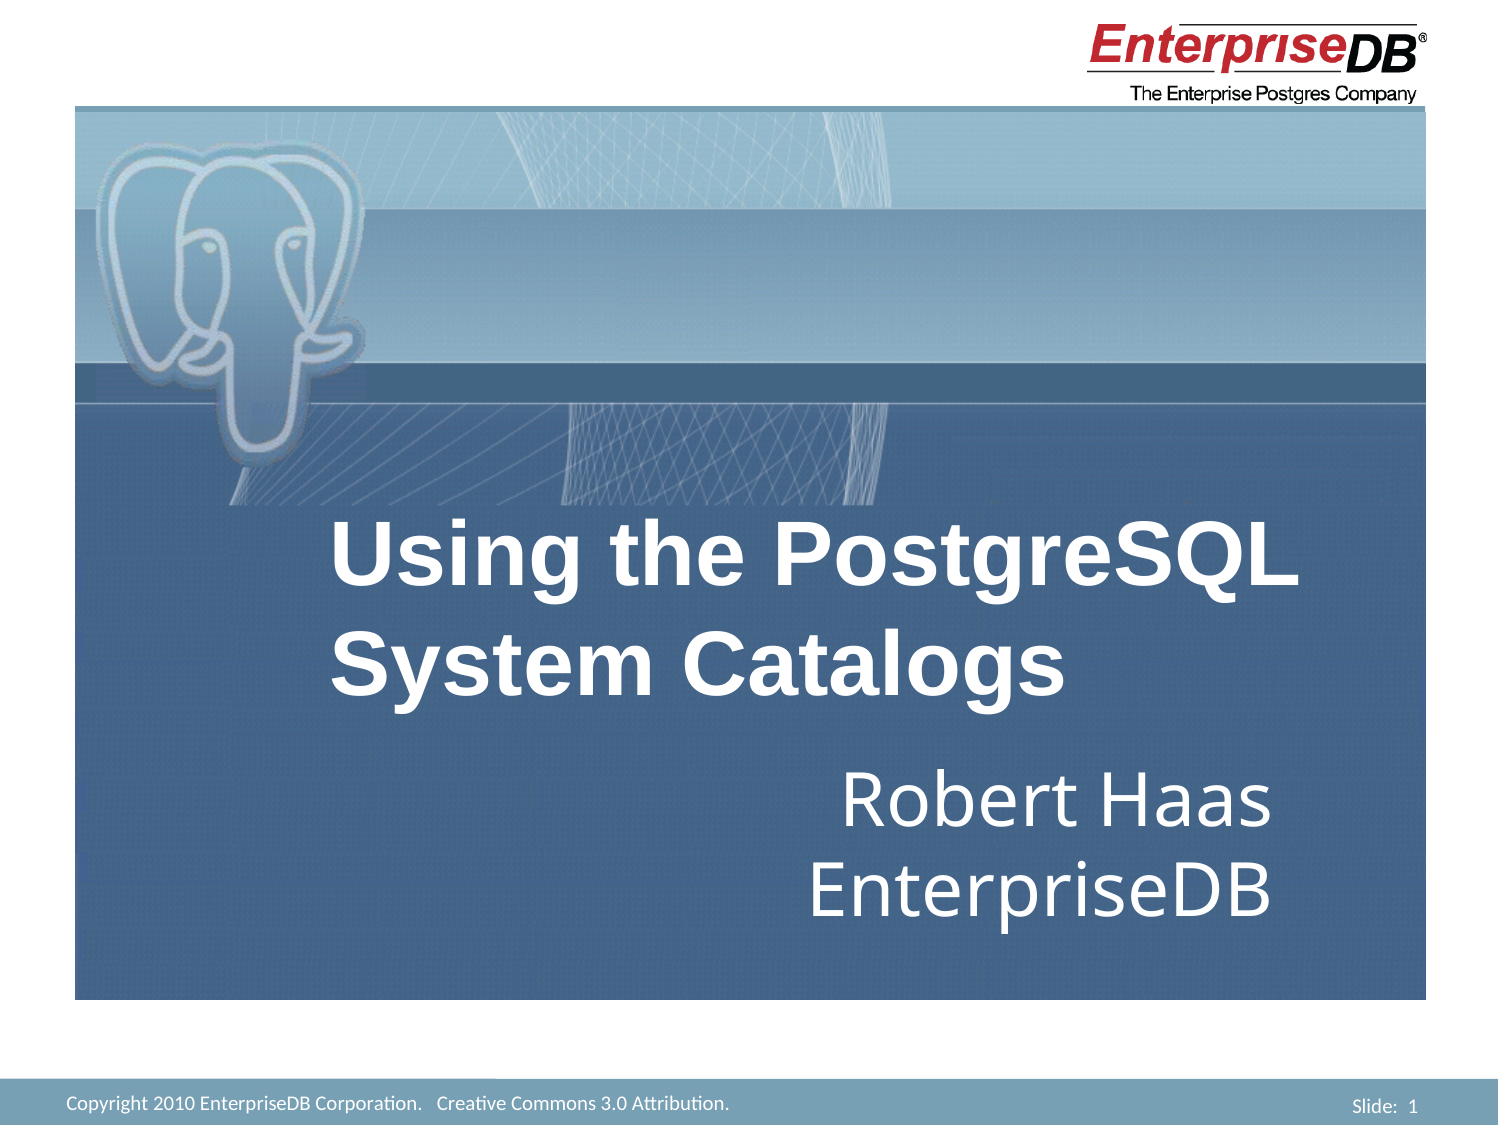

# Using the PostgreSQL System Catalogs
Robert Haas
EnterpriseDB